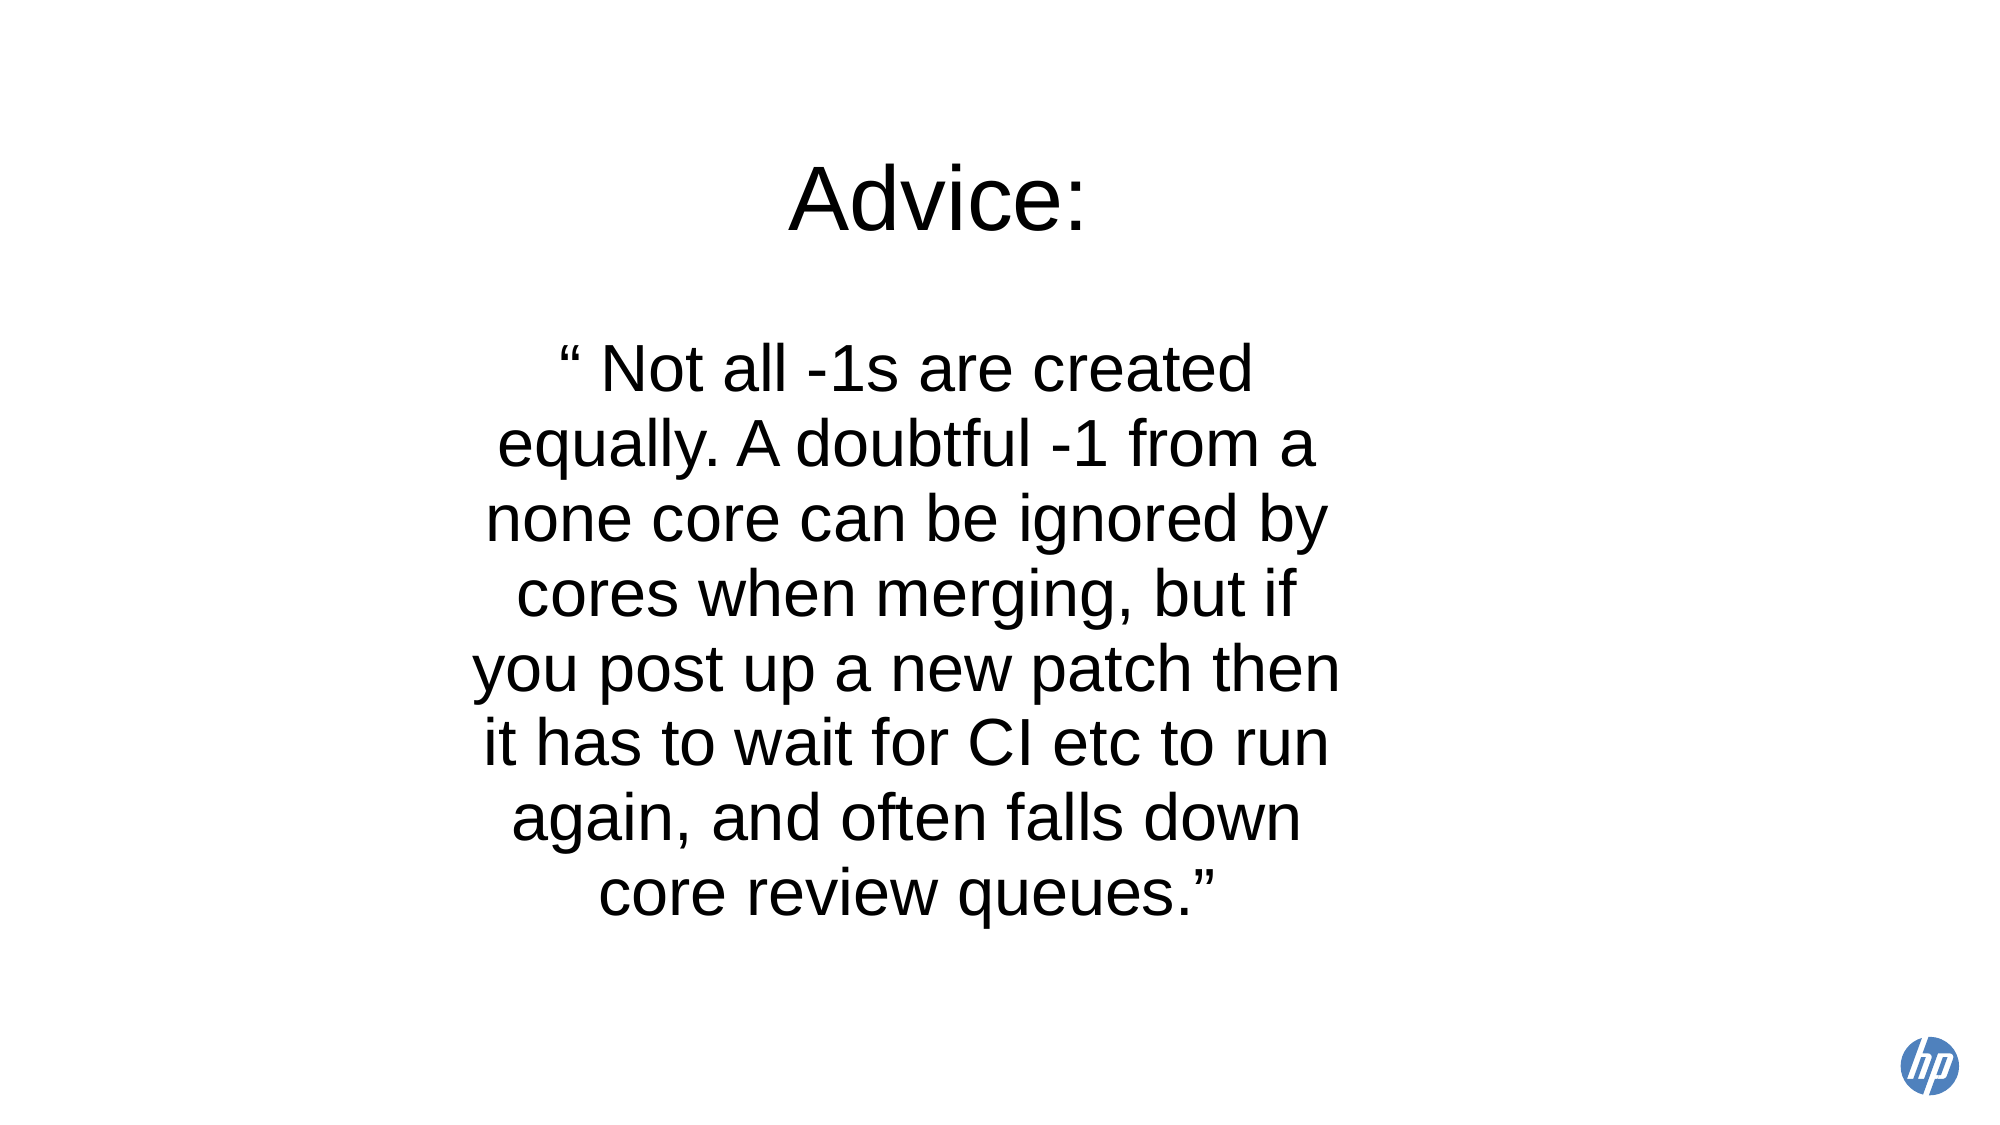

# Advice:
“ Not all -1s are created equally. A doubtful -1 from a none core can be ignored by cores when merging, but if you post up a new patch then it has to wait for CI etc to run again, and often falls down core review queues.”